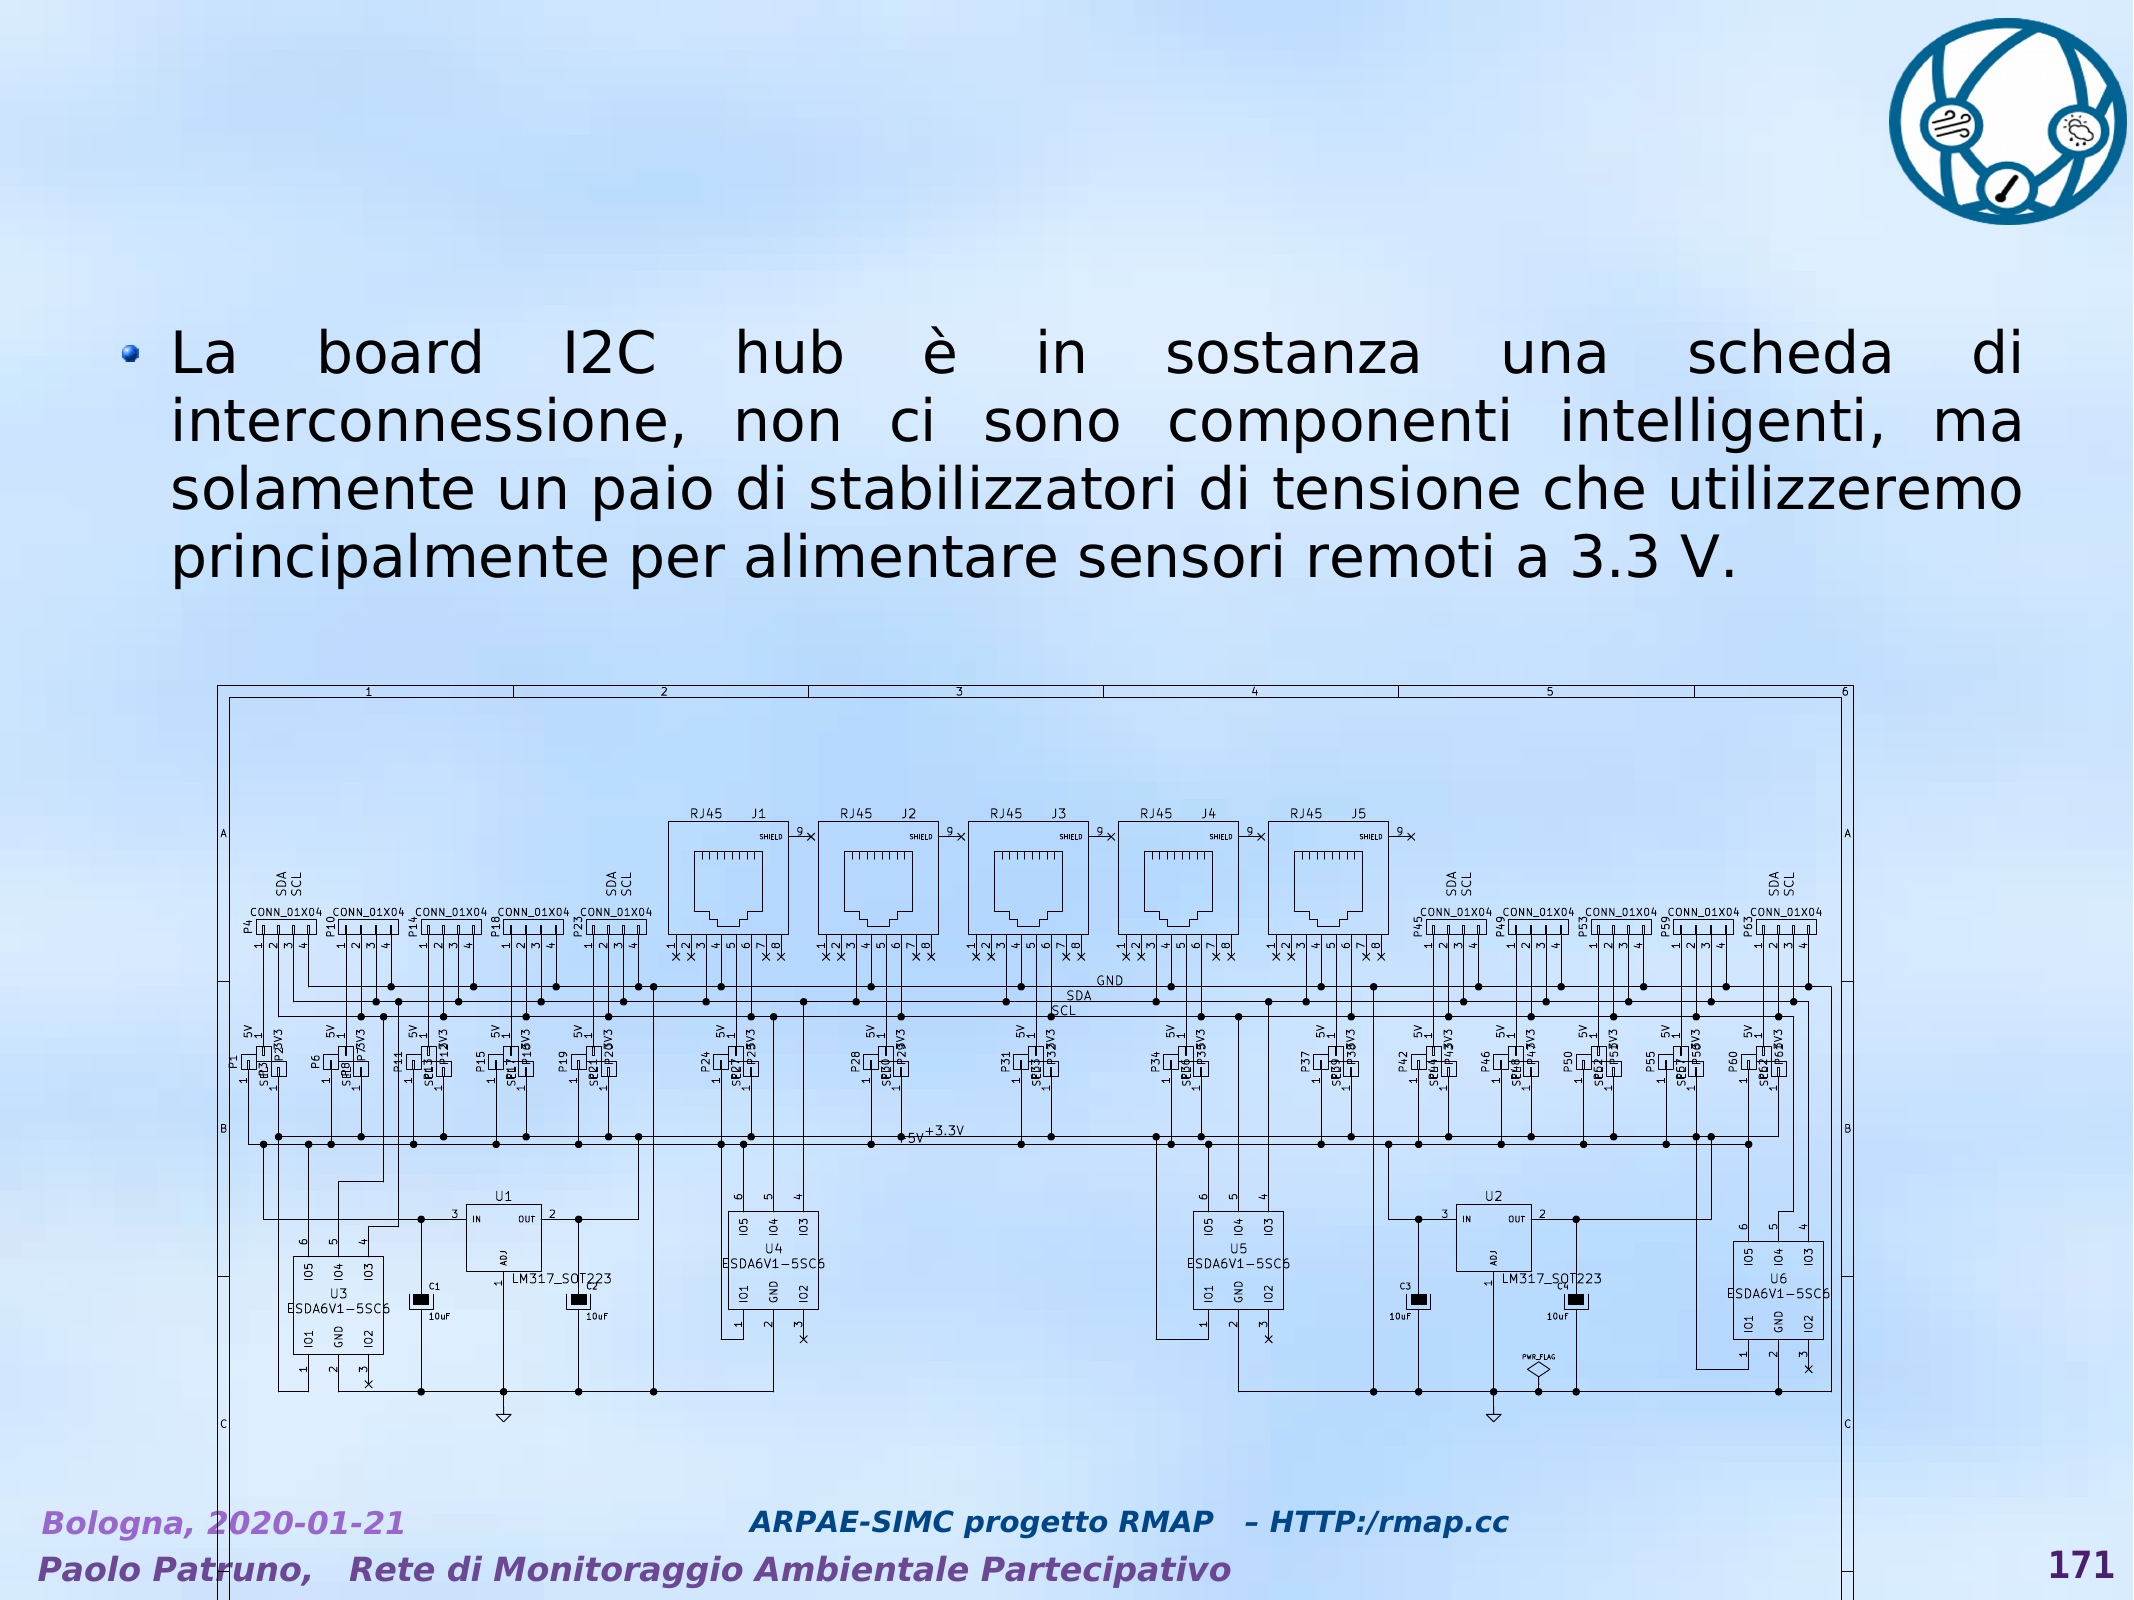

#
La board I2C hub è in sostanza una scheda di interconnessione, non ci sono componenti intelligenti, ma solamente un paio di stabilizzatori di tensione che utilizzeremo principalmente per alimentare sensori remoti a 3.3 V.